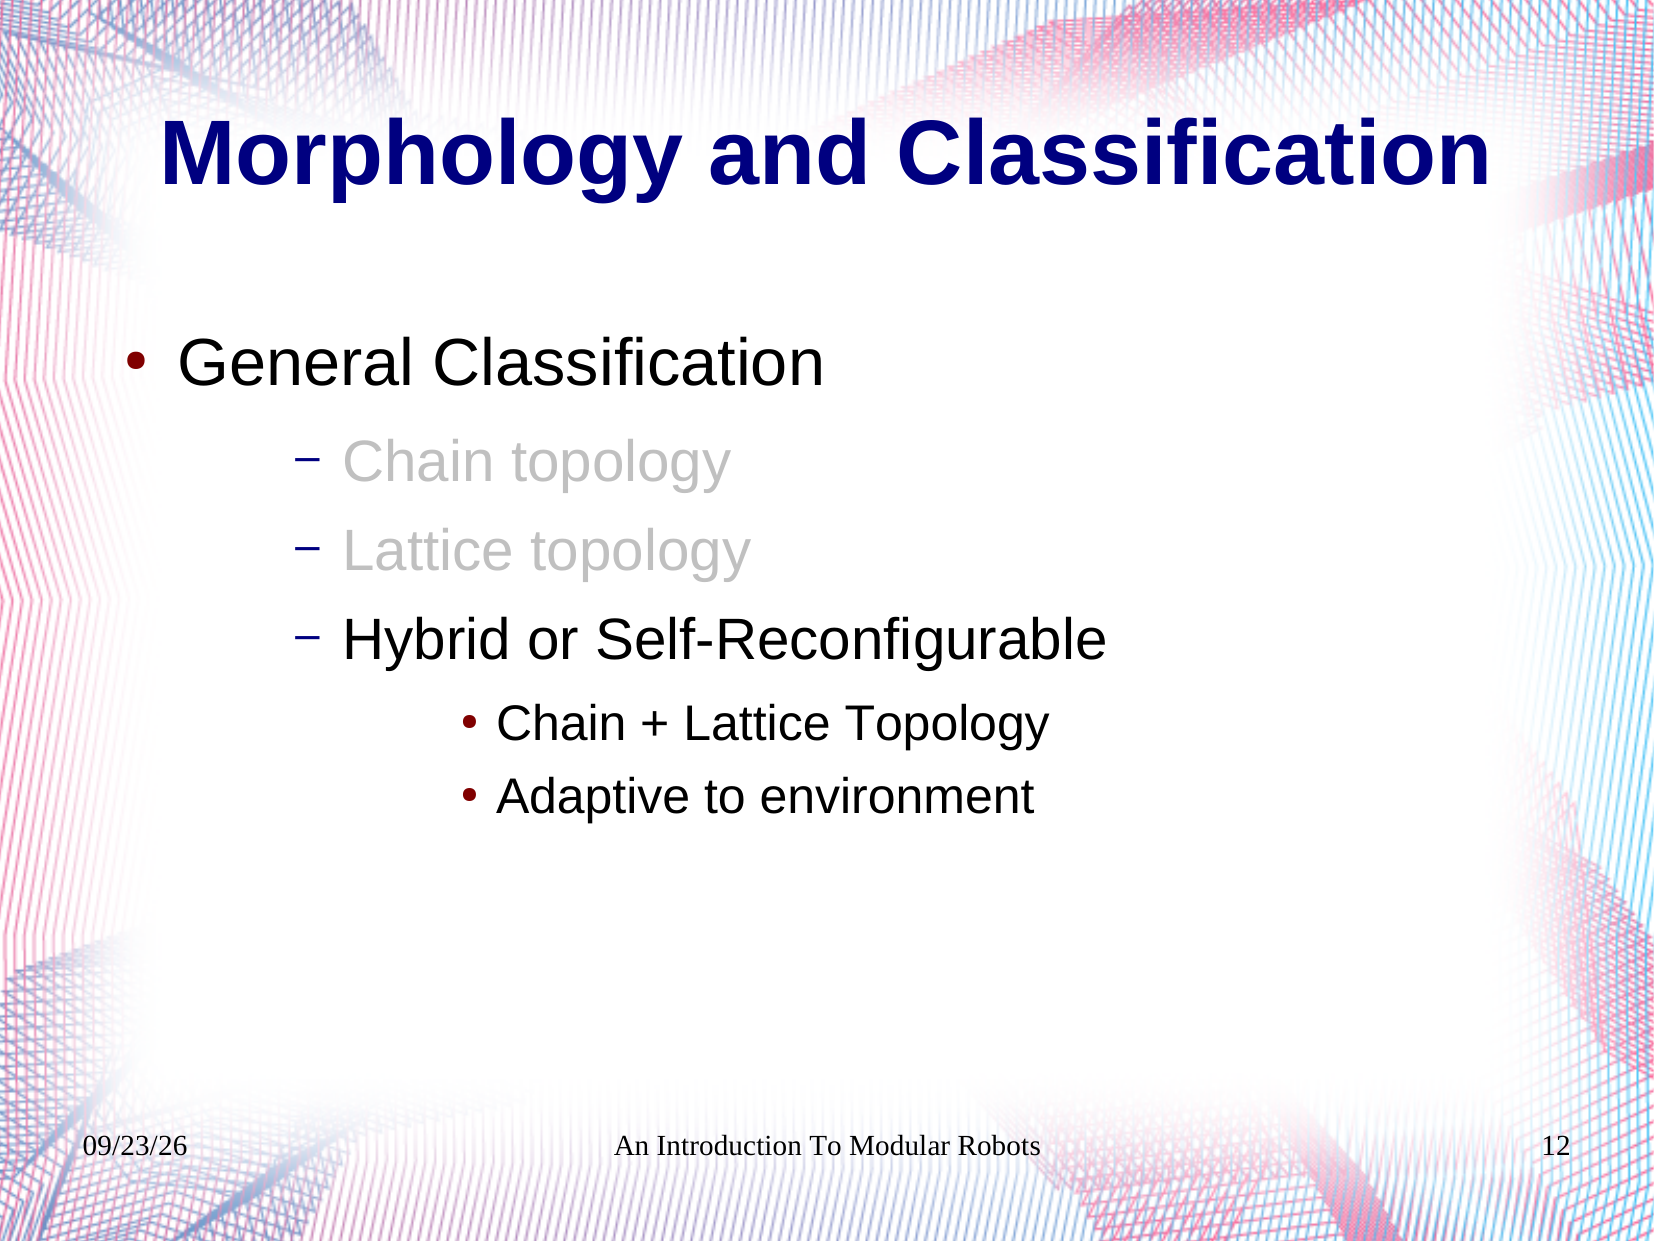

# Morphology and Classification
General Classification
Chain topology
Lattice topology
Hybrid or Self-Reconfigurable
Chain + Lattice Topology
Adaptive to environment
An Introduction To Modular Robots
12